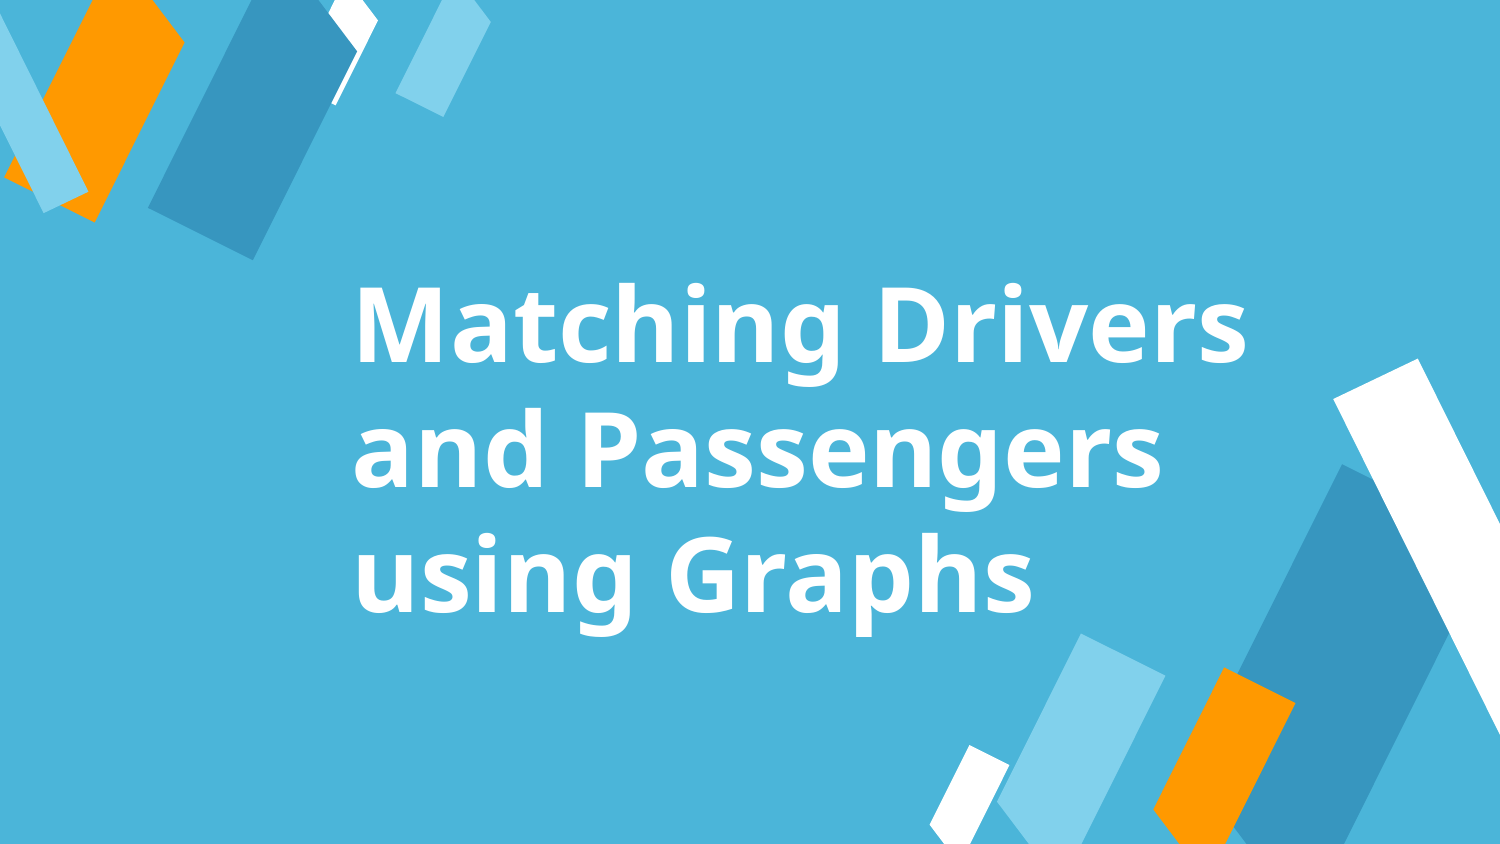

# Matching Drivers and Passengers using Graphs